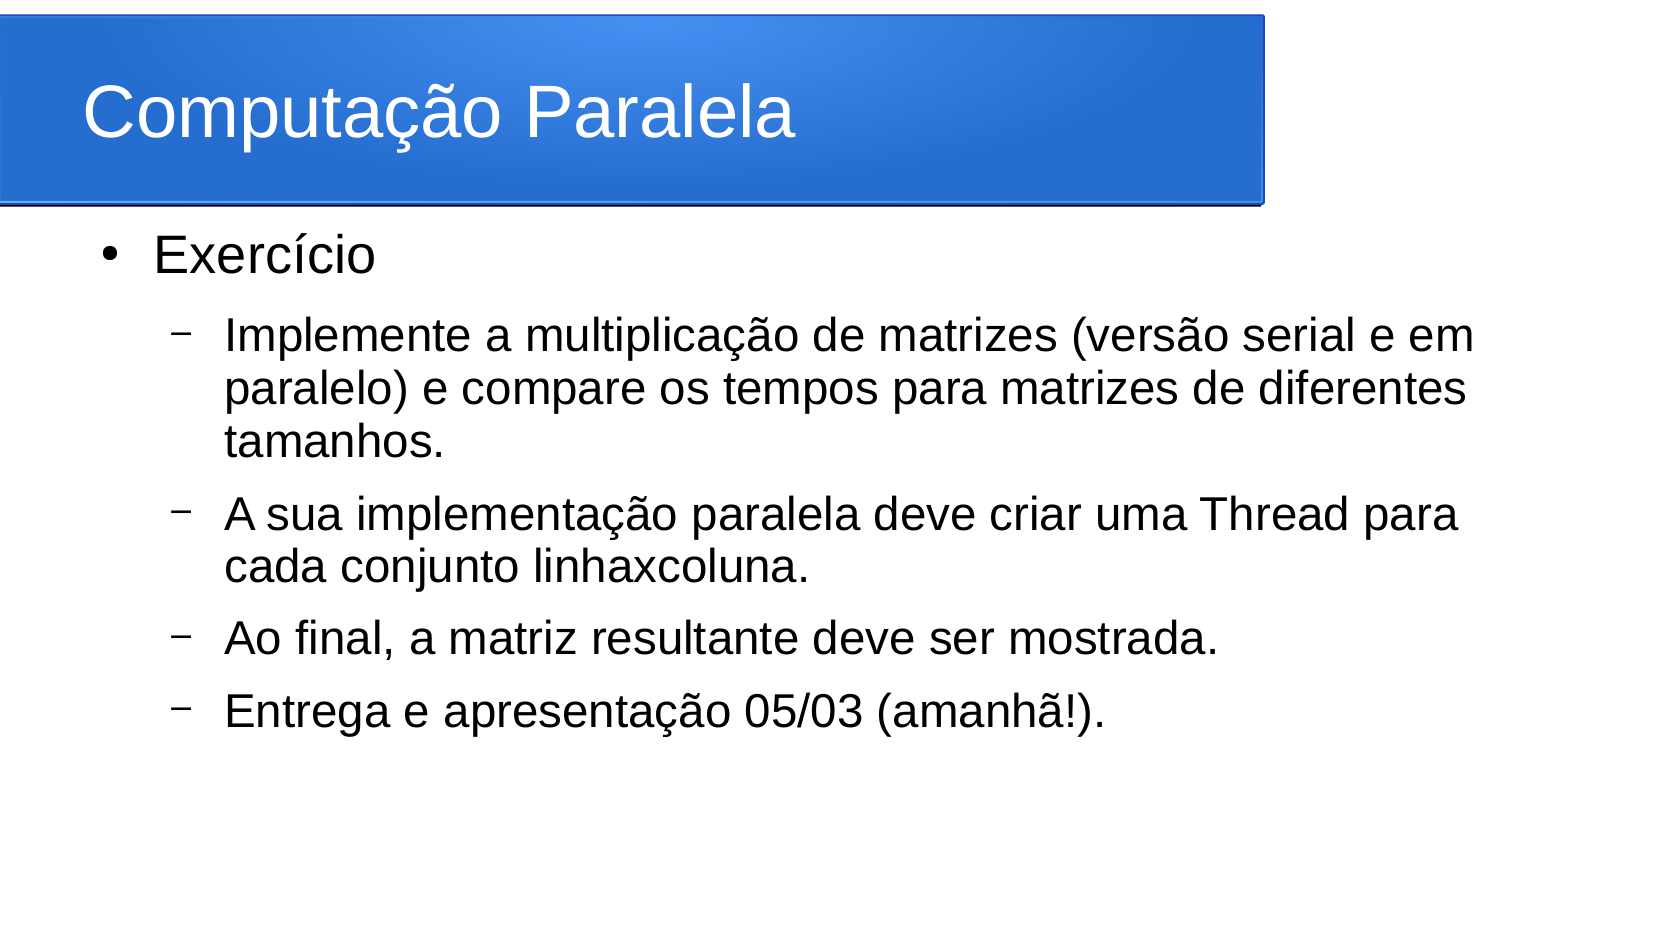

# Computação Paralela
Exercício
Implemente a multiplicação de matrizes (versão serial e em paralelo) e compare os tempos para matrizes de diferentes tamanhos.
A sua implementação paralela deve criar uma Thread para cada conjunto linhaxcoluna.
Ao final, a matriz resultante deve ser mostrada.
Entrega e apresentação 05/03 (amanhã!).